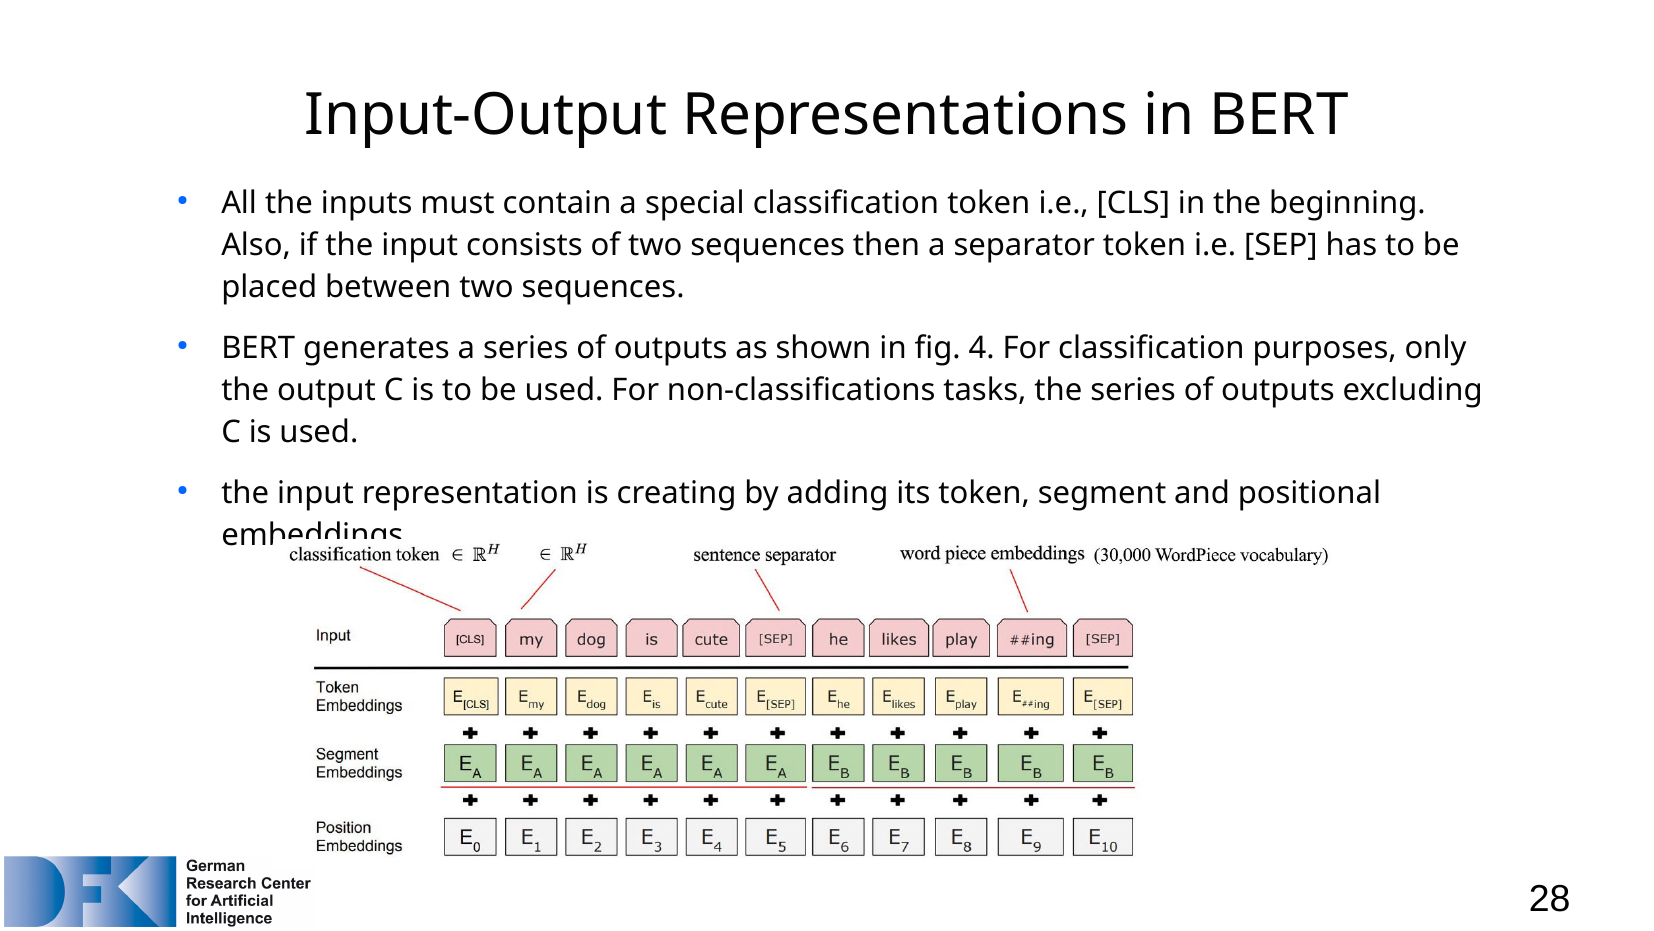

# Input-Output Representations in BERT
All the inputs must contain a special classification token i.e., [CLS] in the beginning. Also, if the input consists of two sequences then a separator token i.e. [SEP] has to be placed between two sequences.
BERT generates a series of outputs as shown in fig. 4. For classification purposes, only the output C is to be used. For non-classifications tasks, the series of outputs excluding C is used.
the input representation is creating by adding its token, segment and positional embeddings.